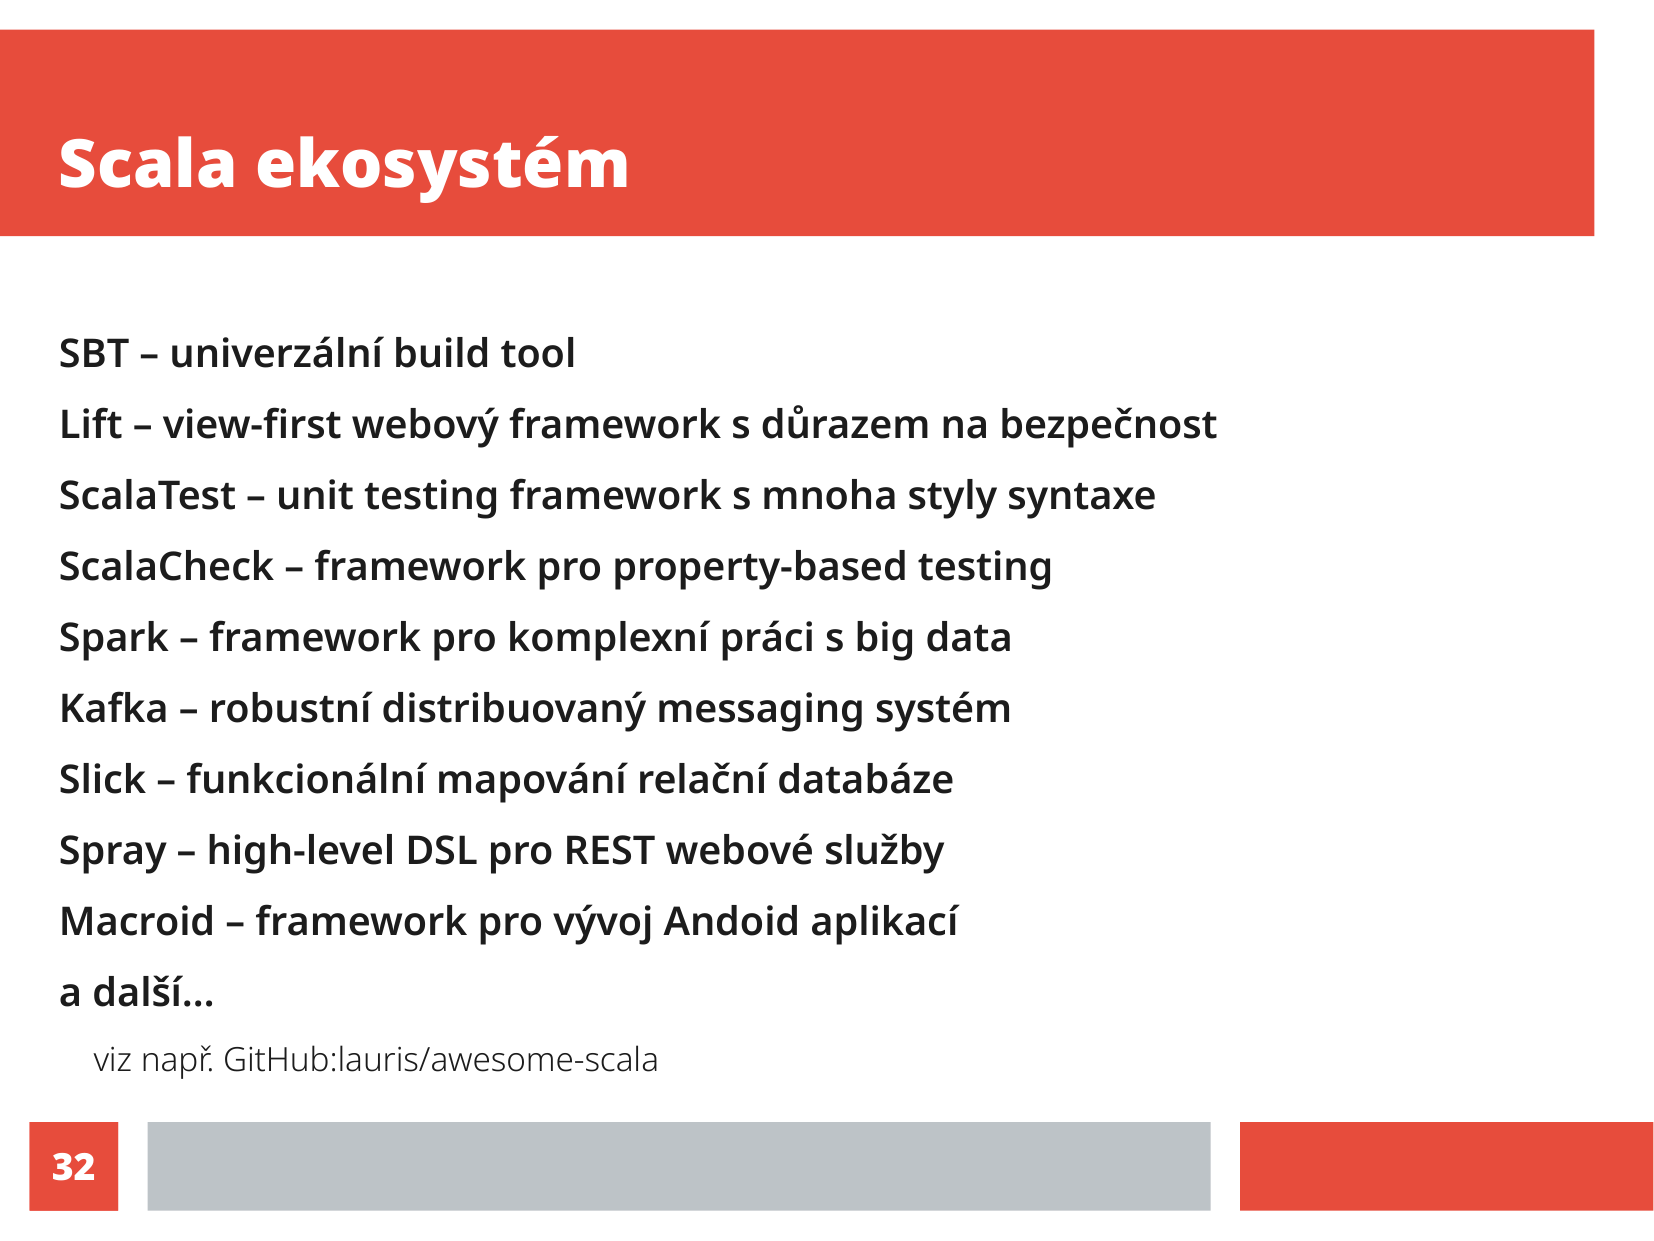

# Scala ekosystém
SBT – univerzální build tool
Lift – view-first webový framework s důrazem na bezpečnost
ScalaTest – unit testing framework s mnoha styly syntaxe
ScalaCheck – framework pro property-based testing
Spark – framework pro komplexní práci s big data
Kafka – robustní distribuovaný messaging systém
Slick – funkcionální mapování relační databáze
Spray – high-level DSL pro REST webové služby
Macroid – framework pro vývoj Andoid aplikací
a další…
viz např. GitHub:lauris/awesome-scala
32